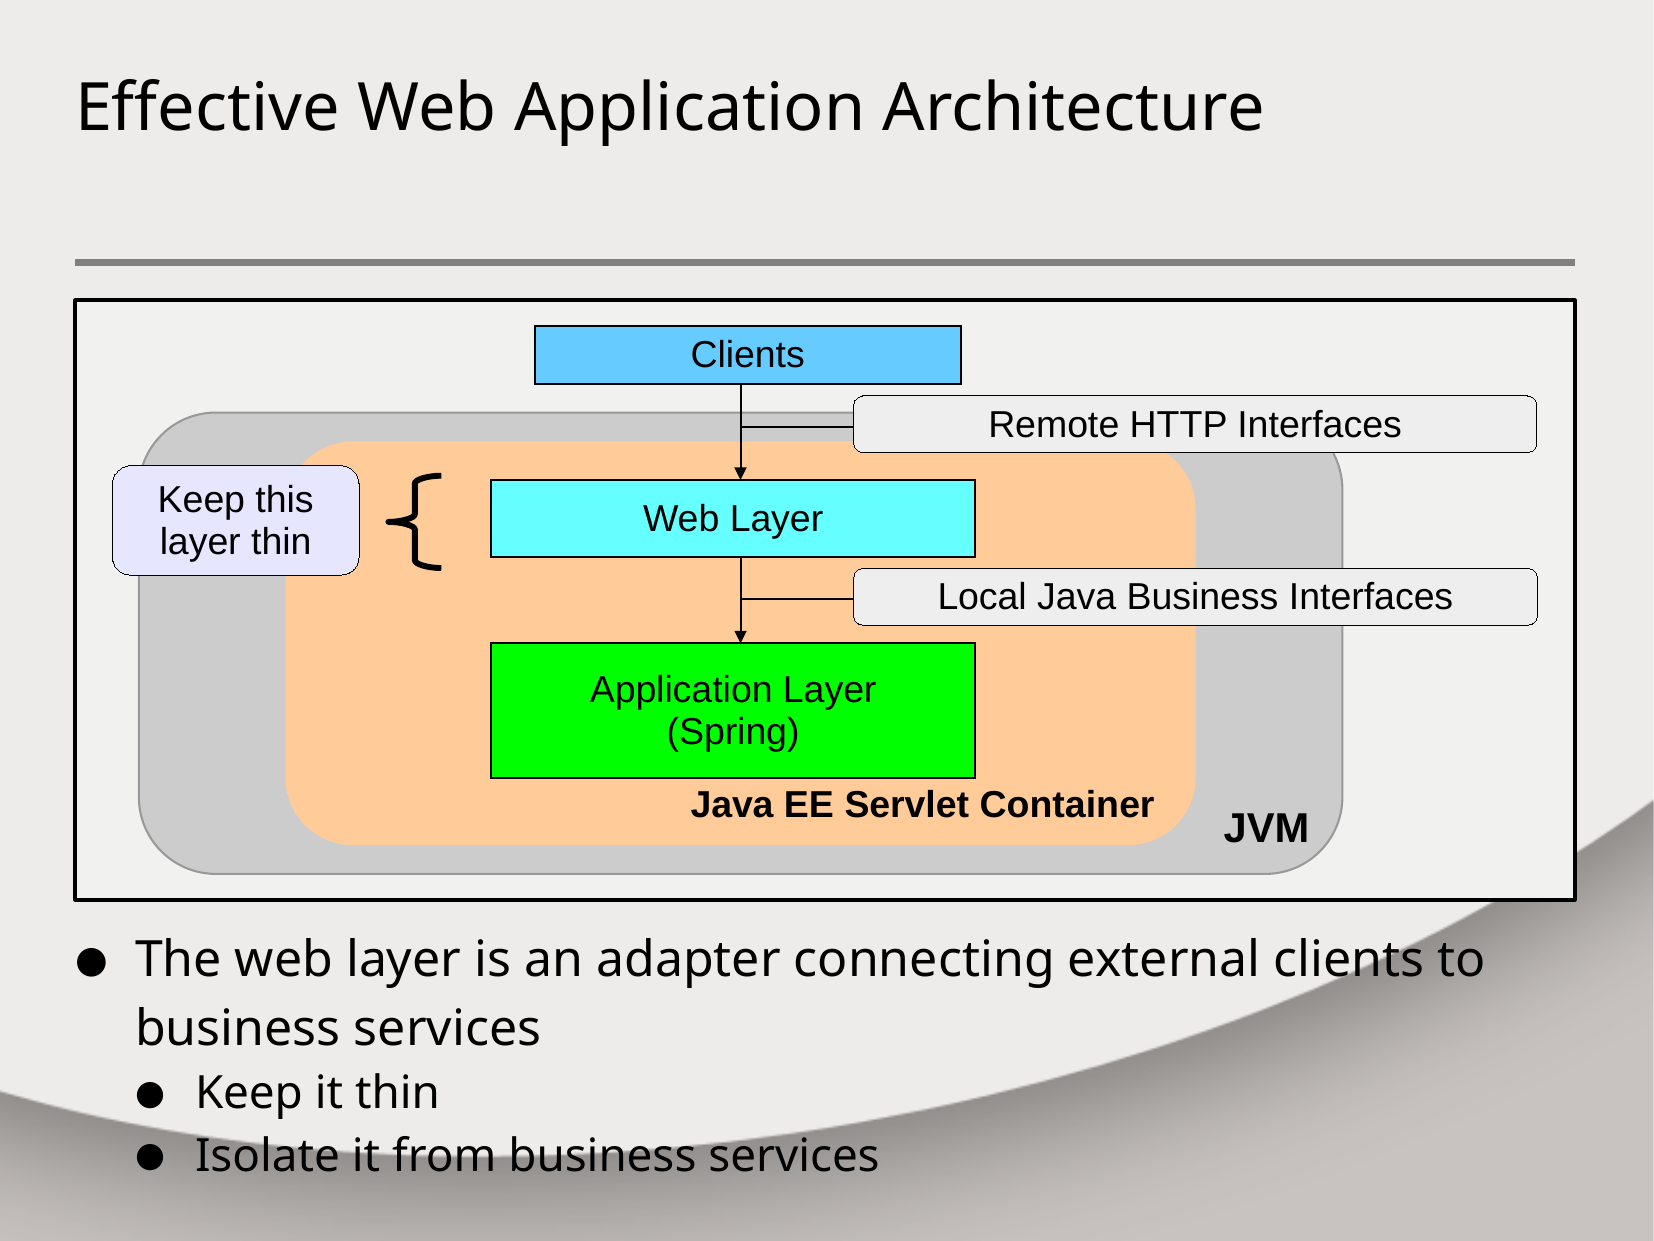

# Effective Web Application Architecture
The web layer is an adapter connecting external clients to business services
Keep it thin
Isolate it from business services
Clients
Remote HTTP Interfaces
JVM
Java EE Servlet Container
Keep this layer thin
Web Layer
Local Java Business Interfaces
Application Layer
(Spring)